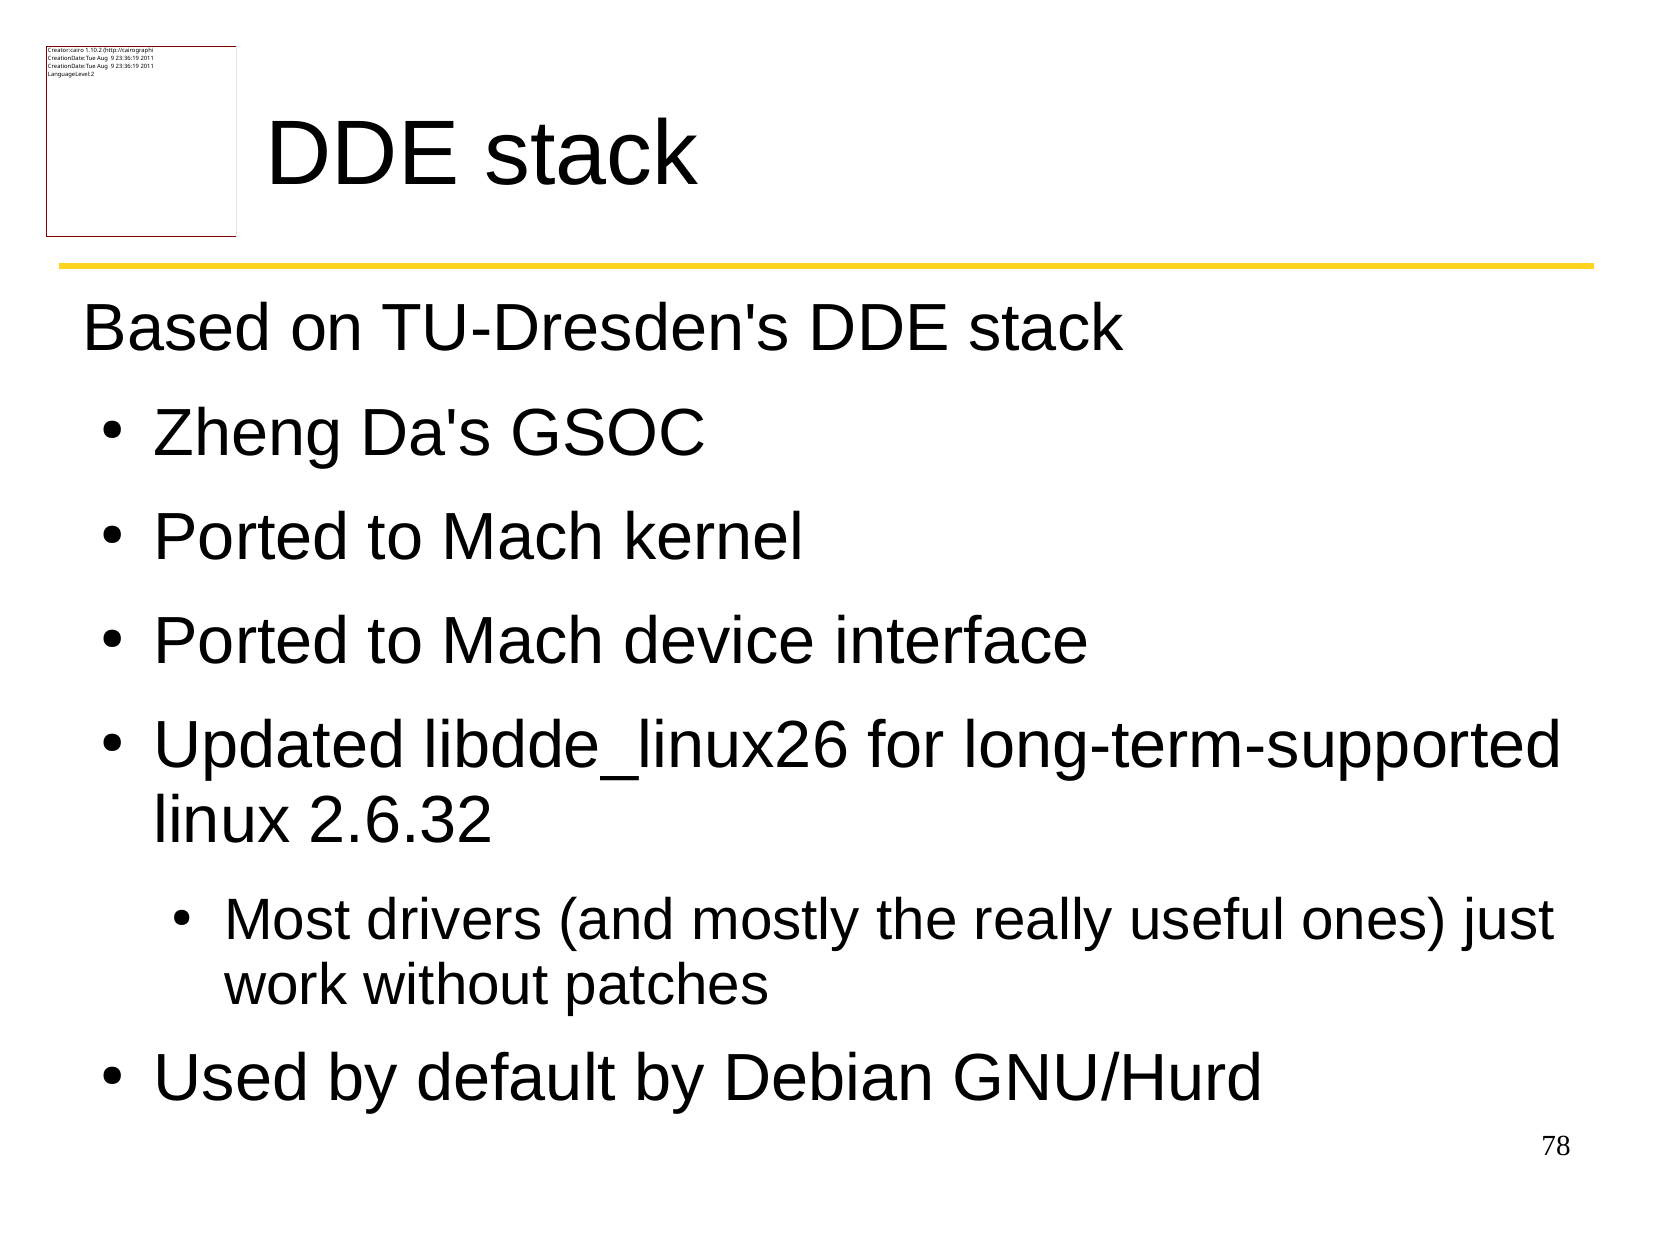

# DDE stack
Based on TU-Dresden's DDE stack
Zheng Da's GSOC
Ported to Mach kernel
Ported to Mach device interface
Updated libdde_linux26 for long-term-supported linux 2.6.32
Most drivers (and mostly the really useful ones) just work without patches
Used by default by Debian GNU/Hurd
78